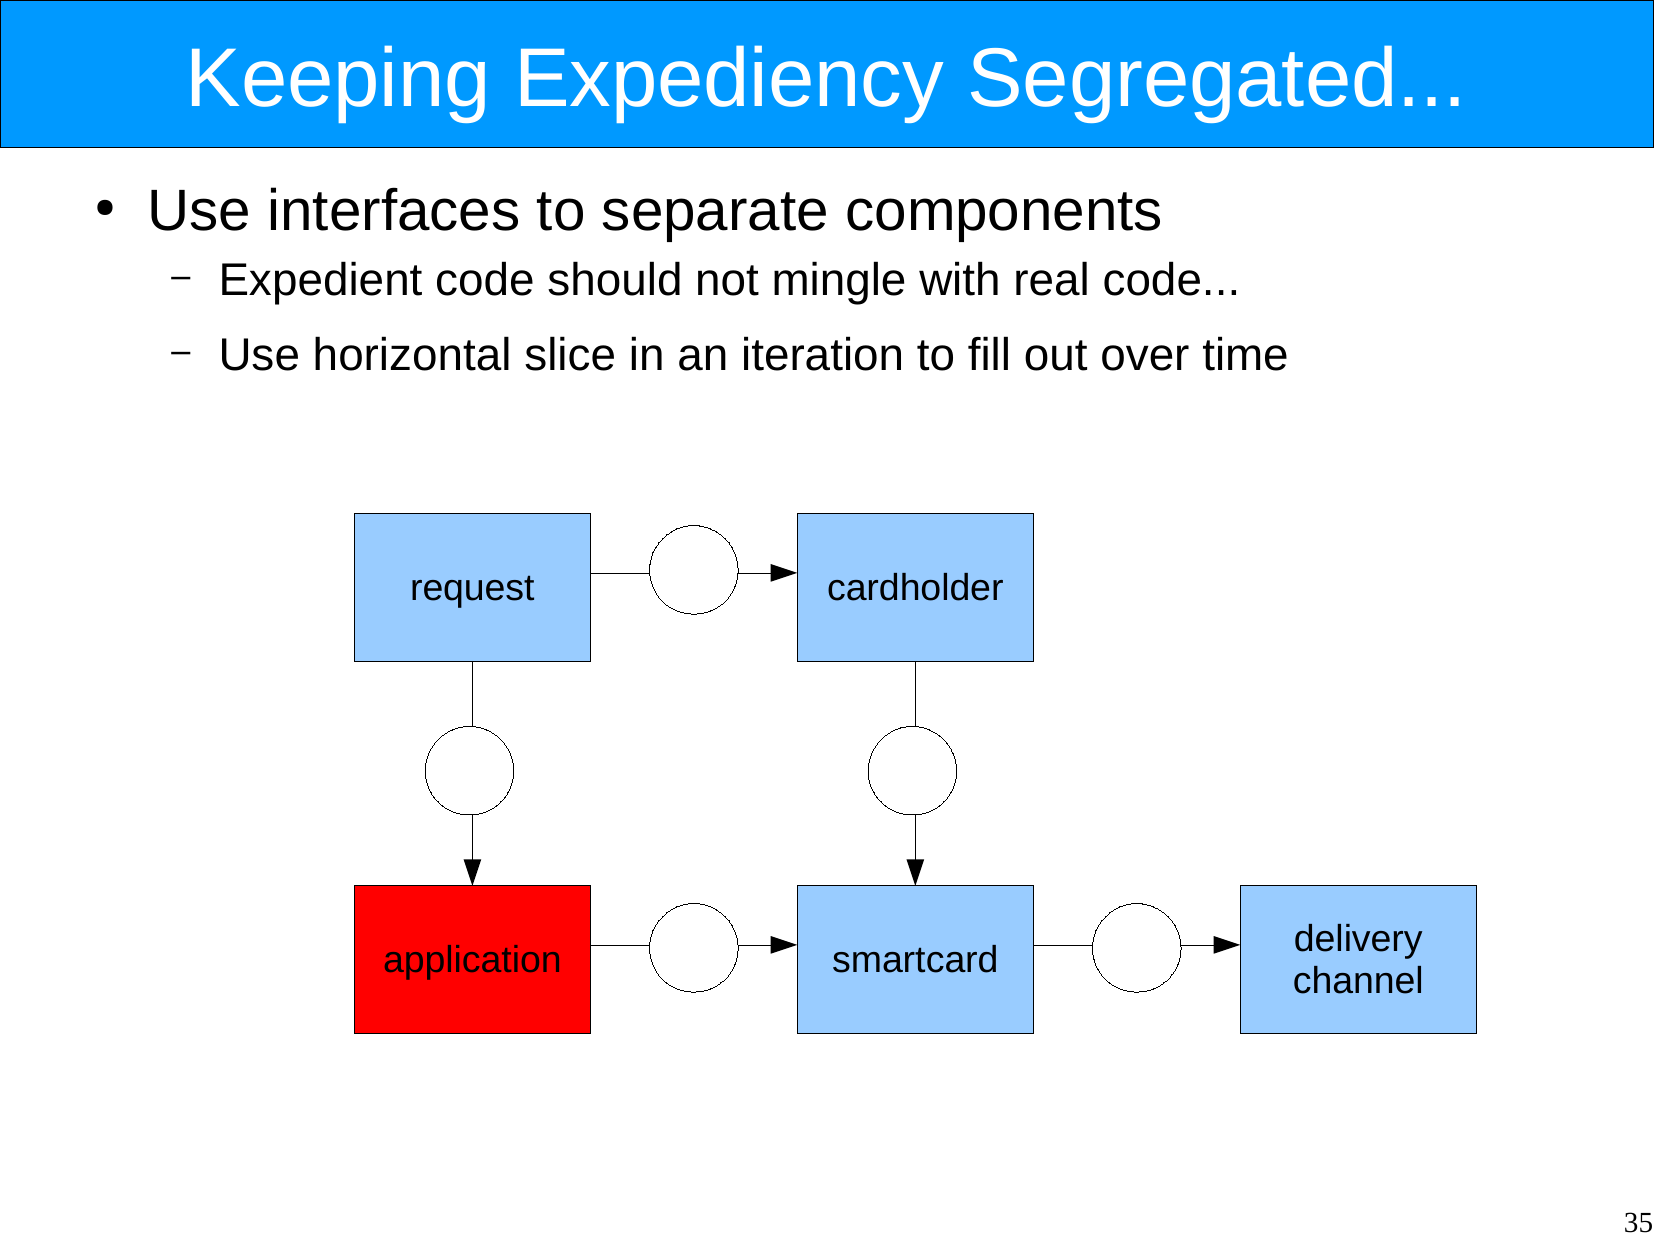

# Keeping Expediency Segregated...
Use interfaces to separate components
Expedient code should not mingle with real code...
Use horizontal slice in an iteration to fill out over time
request
cardholder
application
smartcard
delivery
channel
35